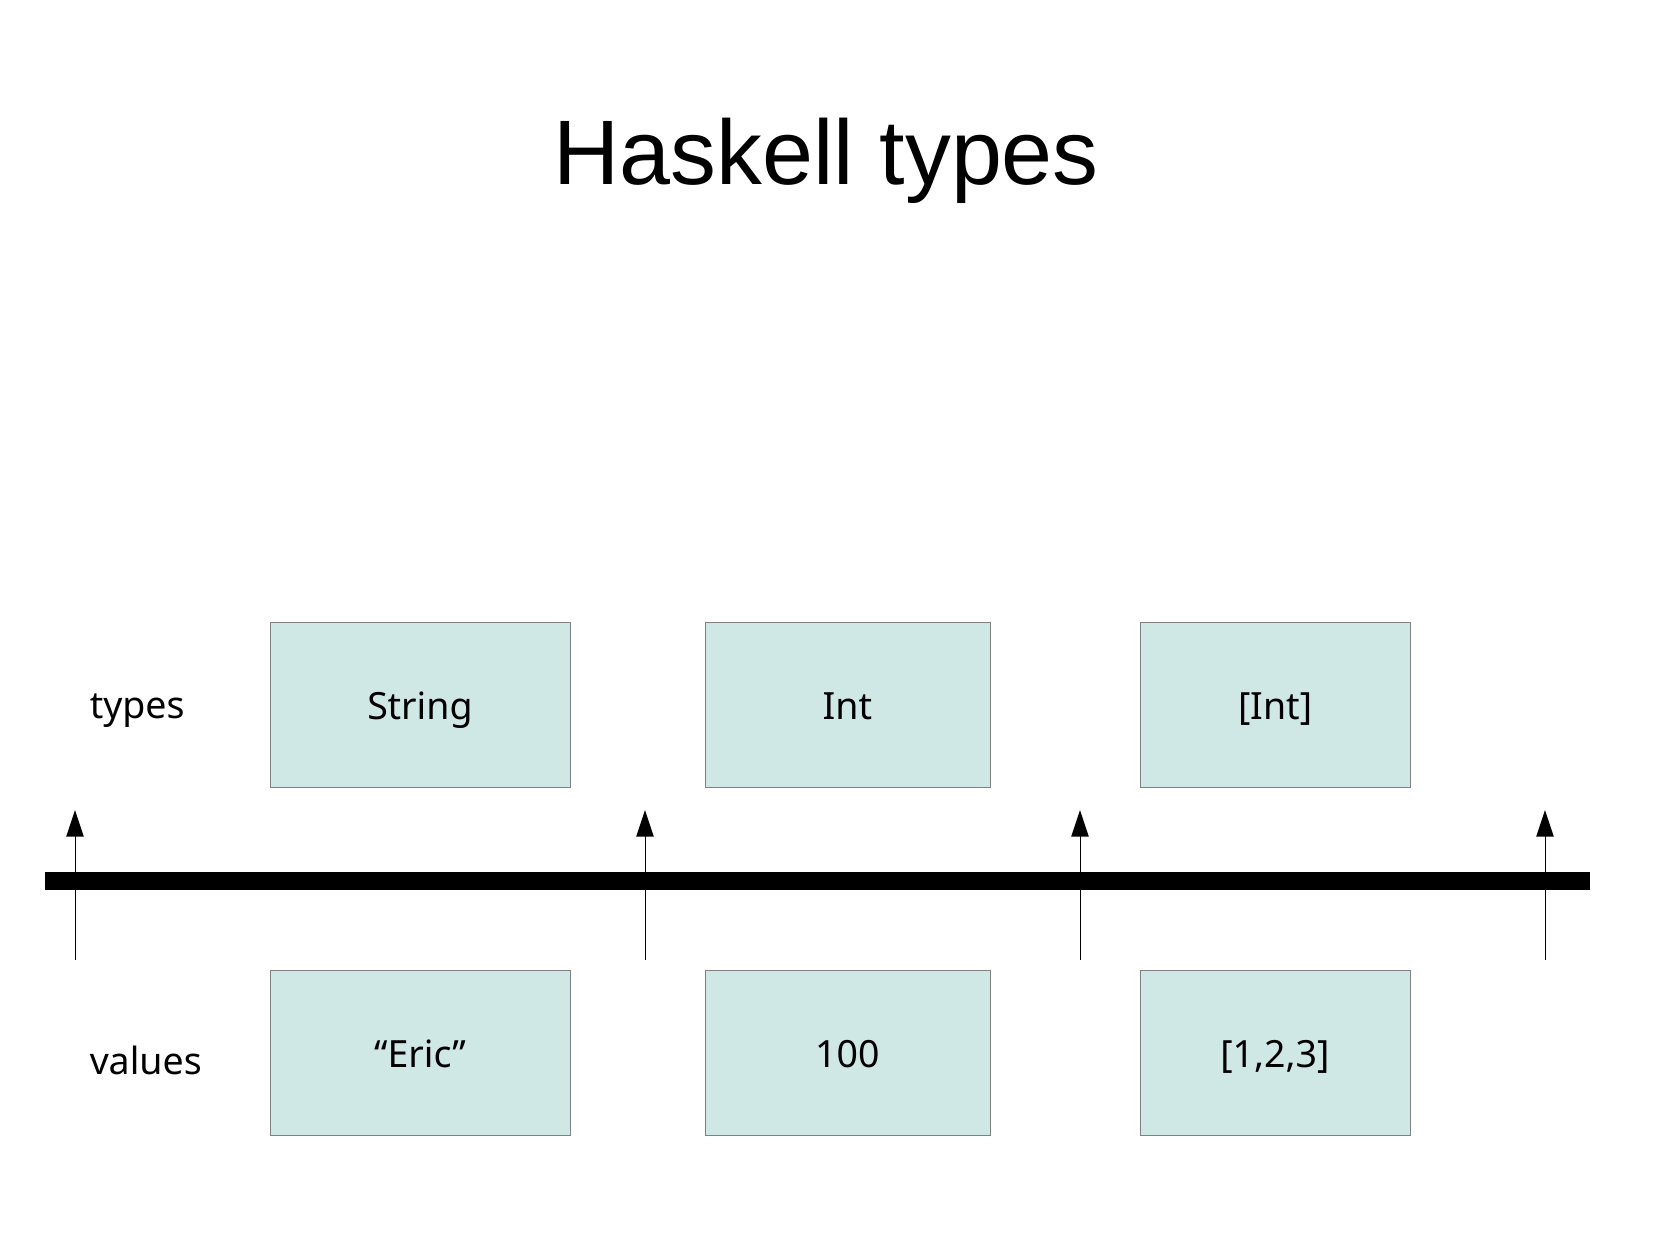

# Haskell types
String
Int
[Int]
types
“Eric”
100
[1,2,3]
values